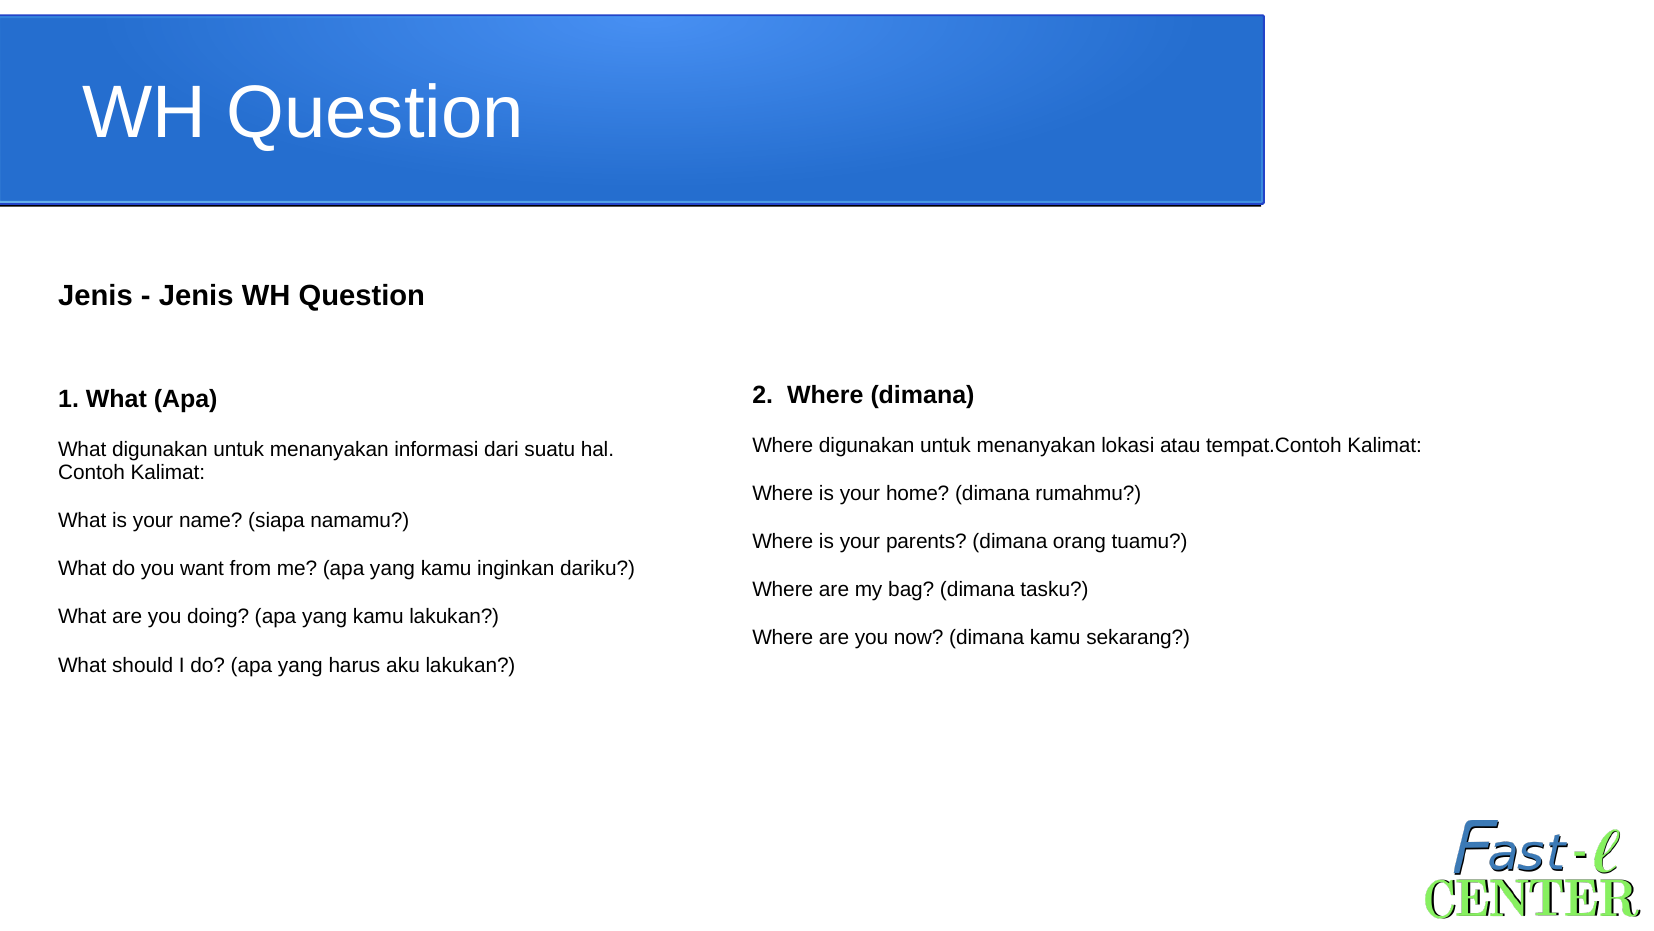

# WH Question
Jenis - Jenis WH Question
1. What (Apa)
What digunakan untuk menanyakan informasi dari suatu hal. Contoh Kalimat:
What is your name? (siapa namamu?)
What do you want from me? (apa yang kamu inginkan dariku?)
What are you doing? (apa yang kamu lakukan?)
What should I do? (apa yang harus aku lakukan?)
2.  Where (dimana)
Where digunakan untuk menanyakan lokasi atau tempat.Contoh Kalimat:
Where is your home? (dimana rumahmu?)
Where is your parents? (dimana orang tuamu?)
Where are my bag? (dimana tasku?)
Where are you now? (dimana kamu sekarang?)